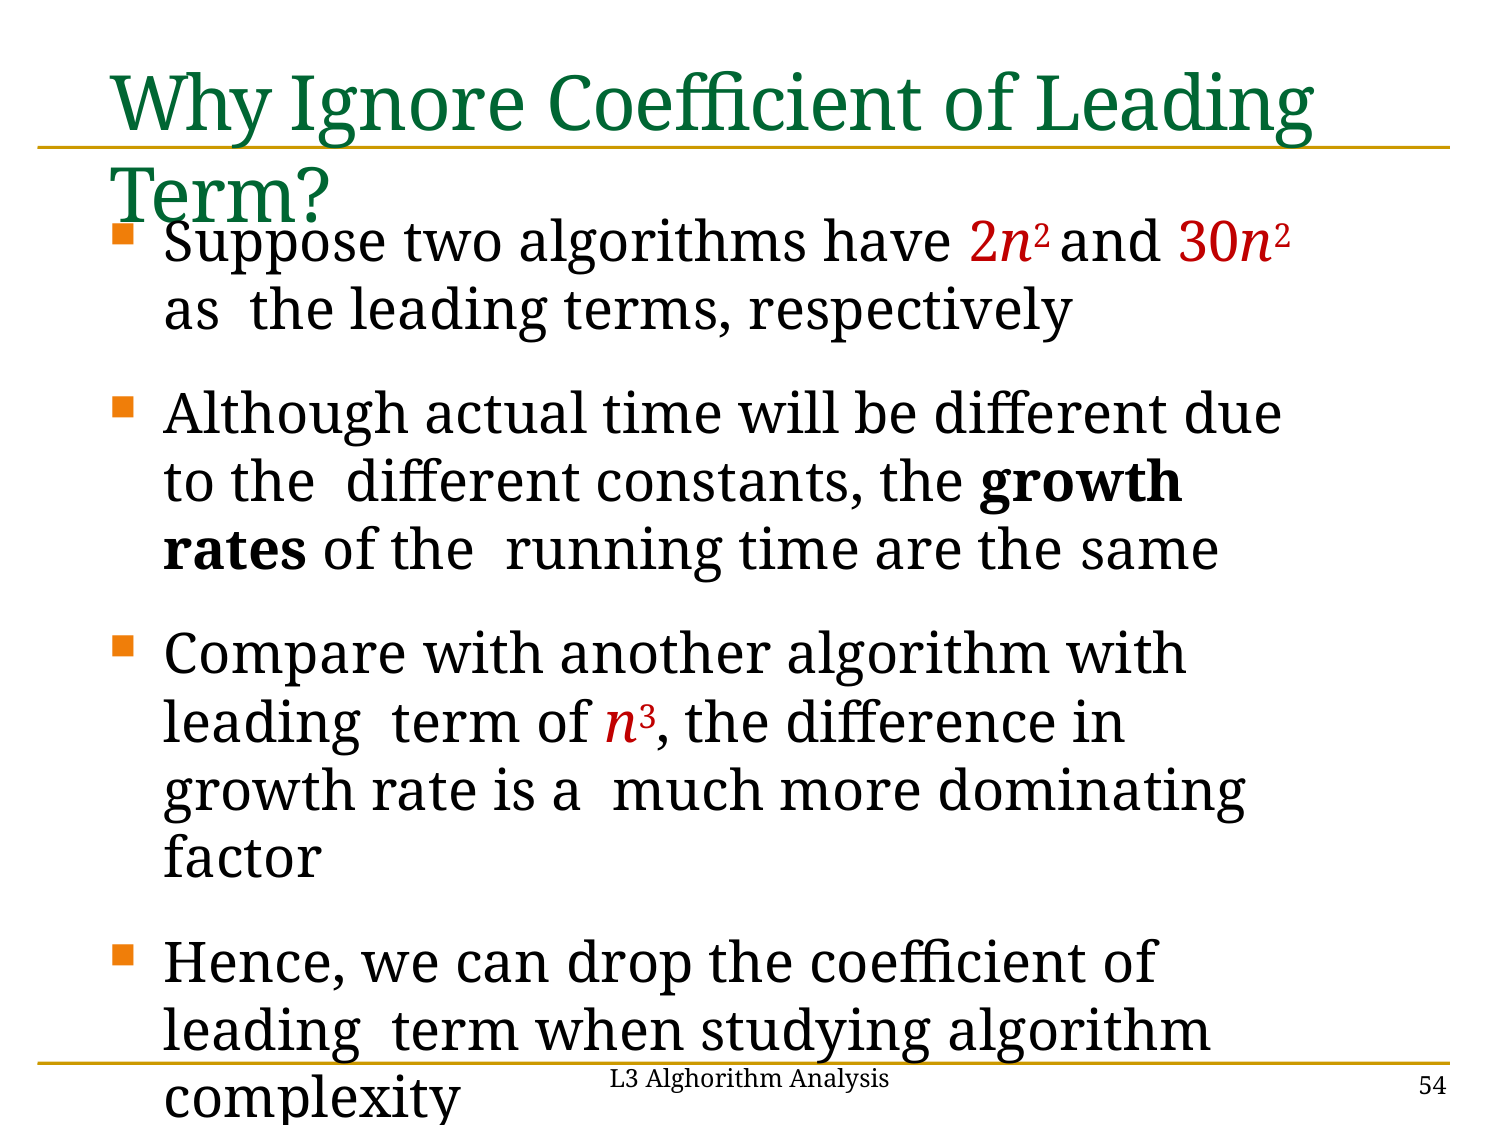

# Why Ignore Coefficient of Leading Term?
Suppose two algorithms have 2n2 and 30n2 as the leading terms, respectively
Although actual time will be different due to the different constants, the growth rates of the running time are the same
Compare with another algorithm with leading term of n3, the difference in growth rate is a much more dominating factor
Hence, we can drop the coefficient of leading term when studying algorithm complexity
L3 Alghorithm Analysis